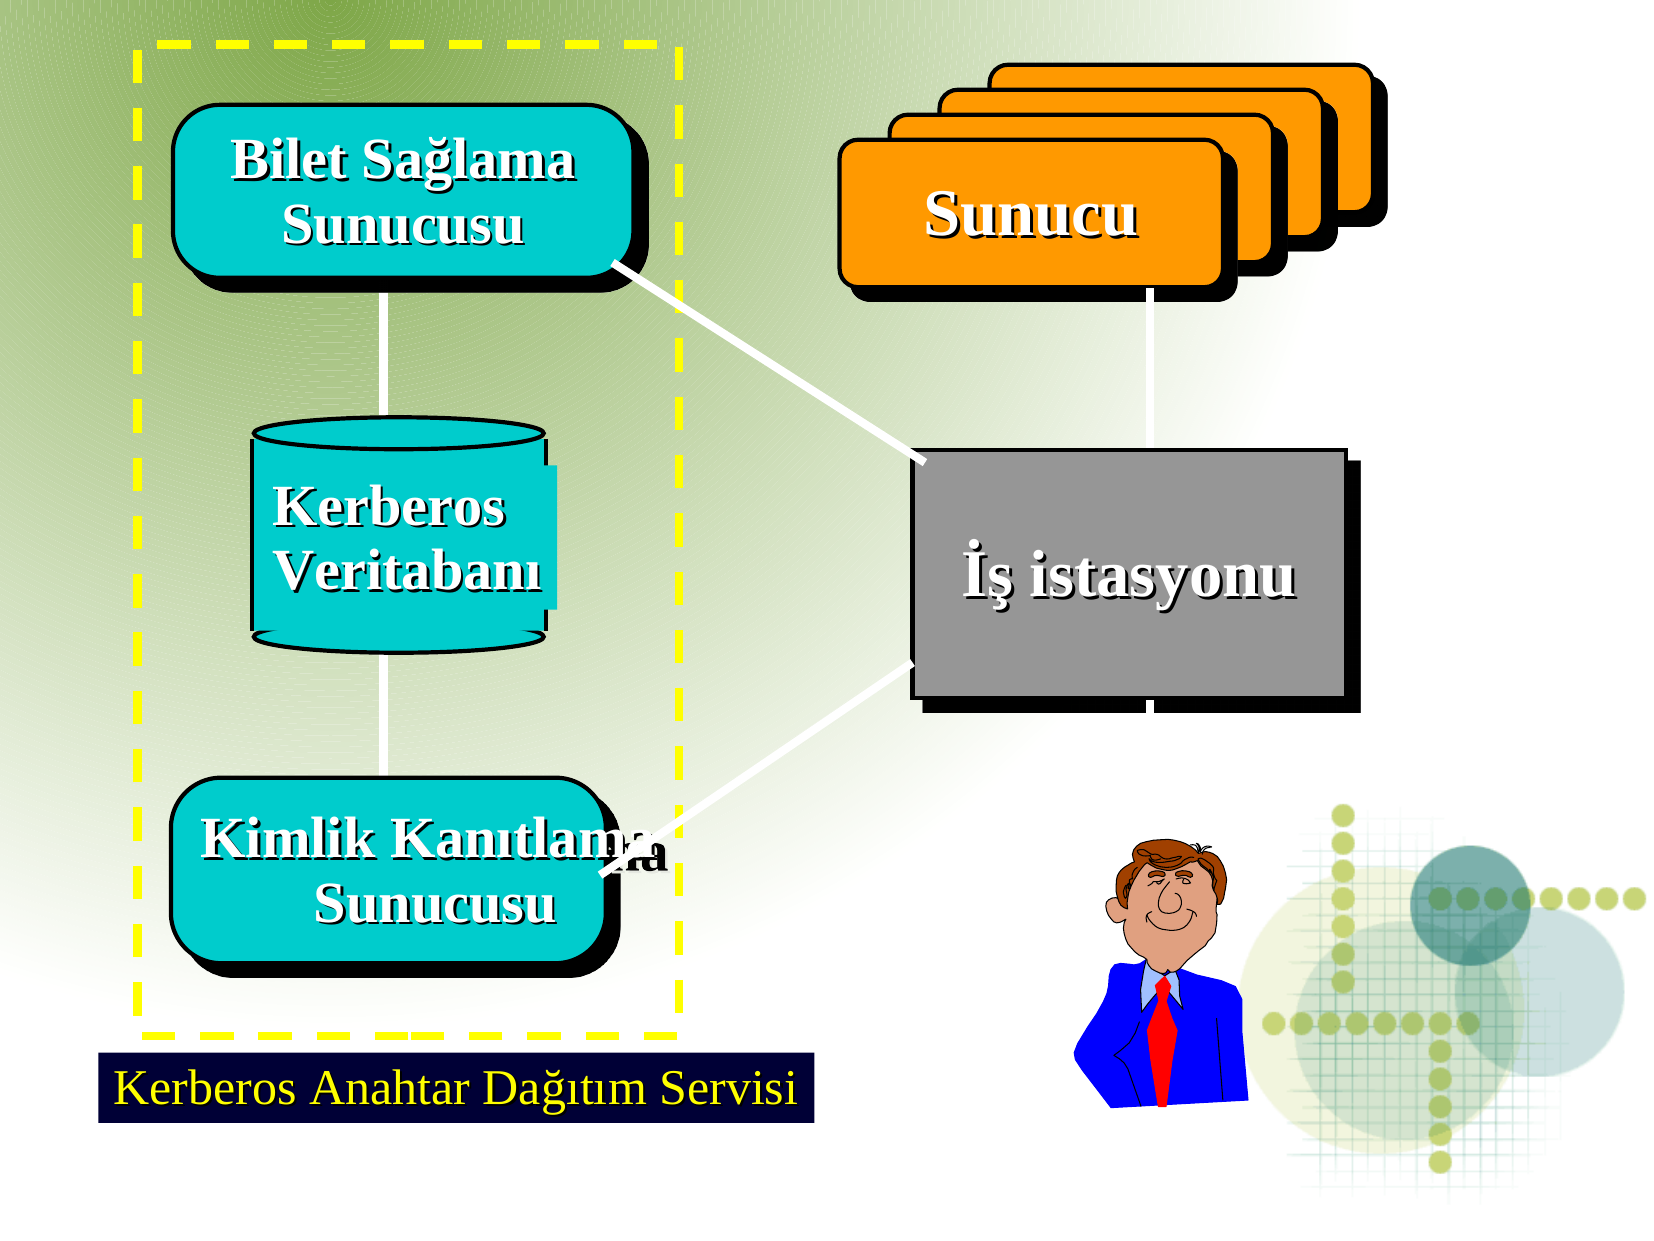

Server
Server
Bilet Sağlama
Sunucusu
Server
Sunucu
Kerberos
Veritabanı
İş istasyonu
Kimlik Kanıtlama
Sunucusu
Kerberos Anahtar Dağıtım Servisi